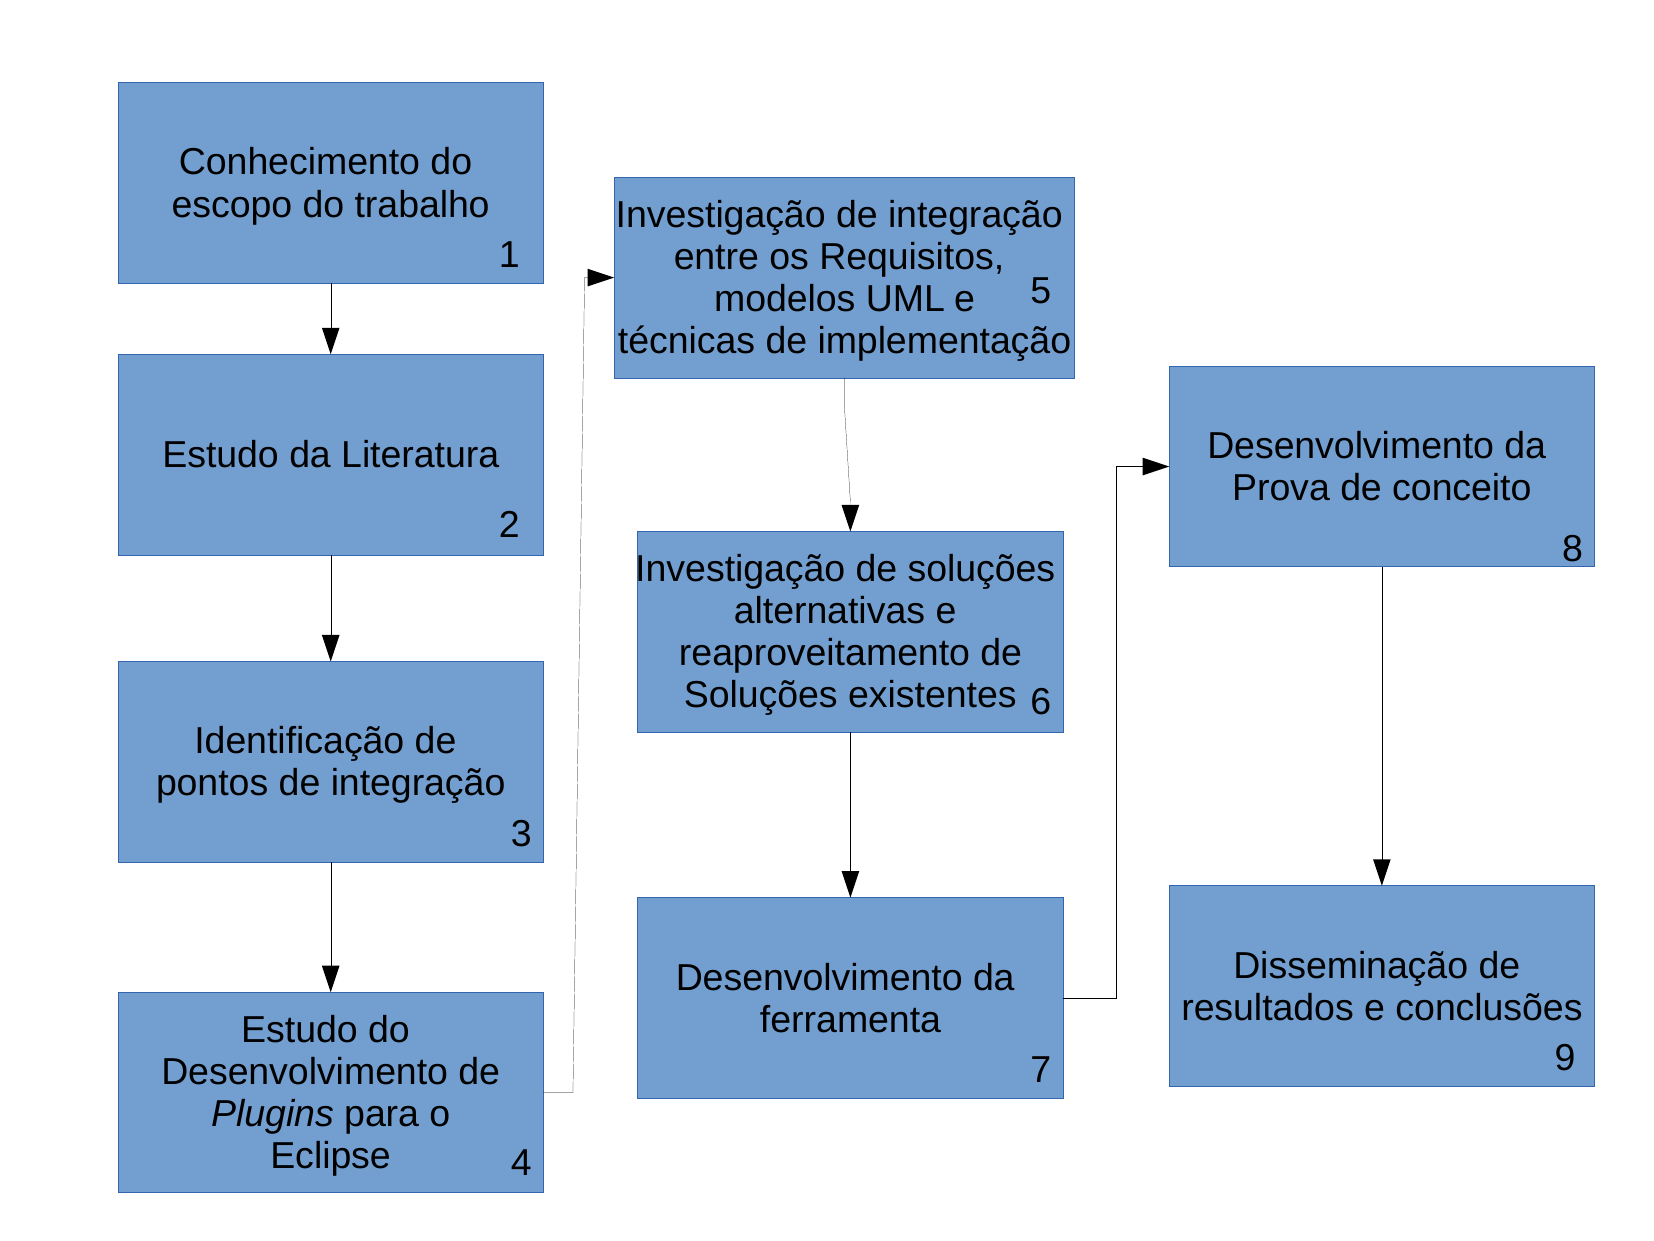

Conhecimento do
escopo do trabalho
Investigação de integração
entre os Requisitos,
modelos UML e
técnicas de implementação
1
5
Estudo da Literatura
Desenvolvimento da
Prova de conceito
2
8
Investigação de soluções
alternativas e
reaproveitamento de
Soluções existentes
Identificação de
pontos de integração
6
3
Disseminação de
resultados e conclusões
Desenvolvimento da
ferramenta
Estudo do
Desenvolvimento de
Plugins para o
Eclipse
9
1
7
4